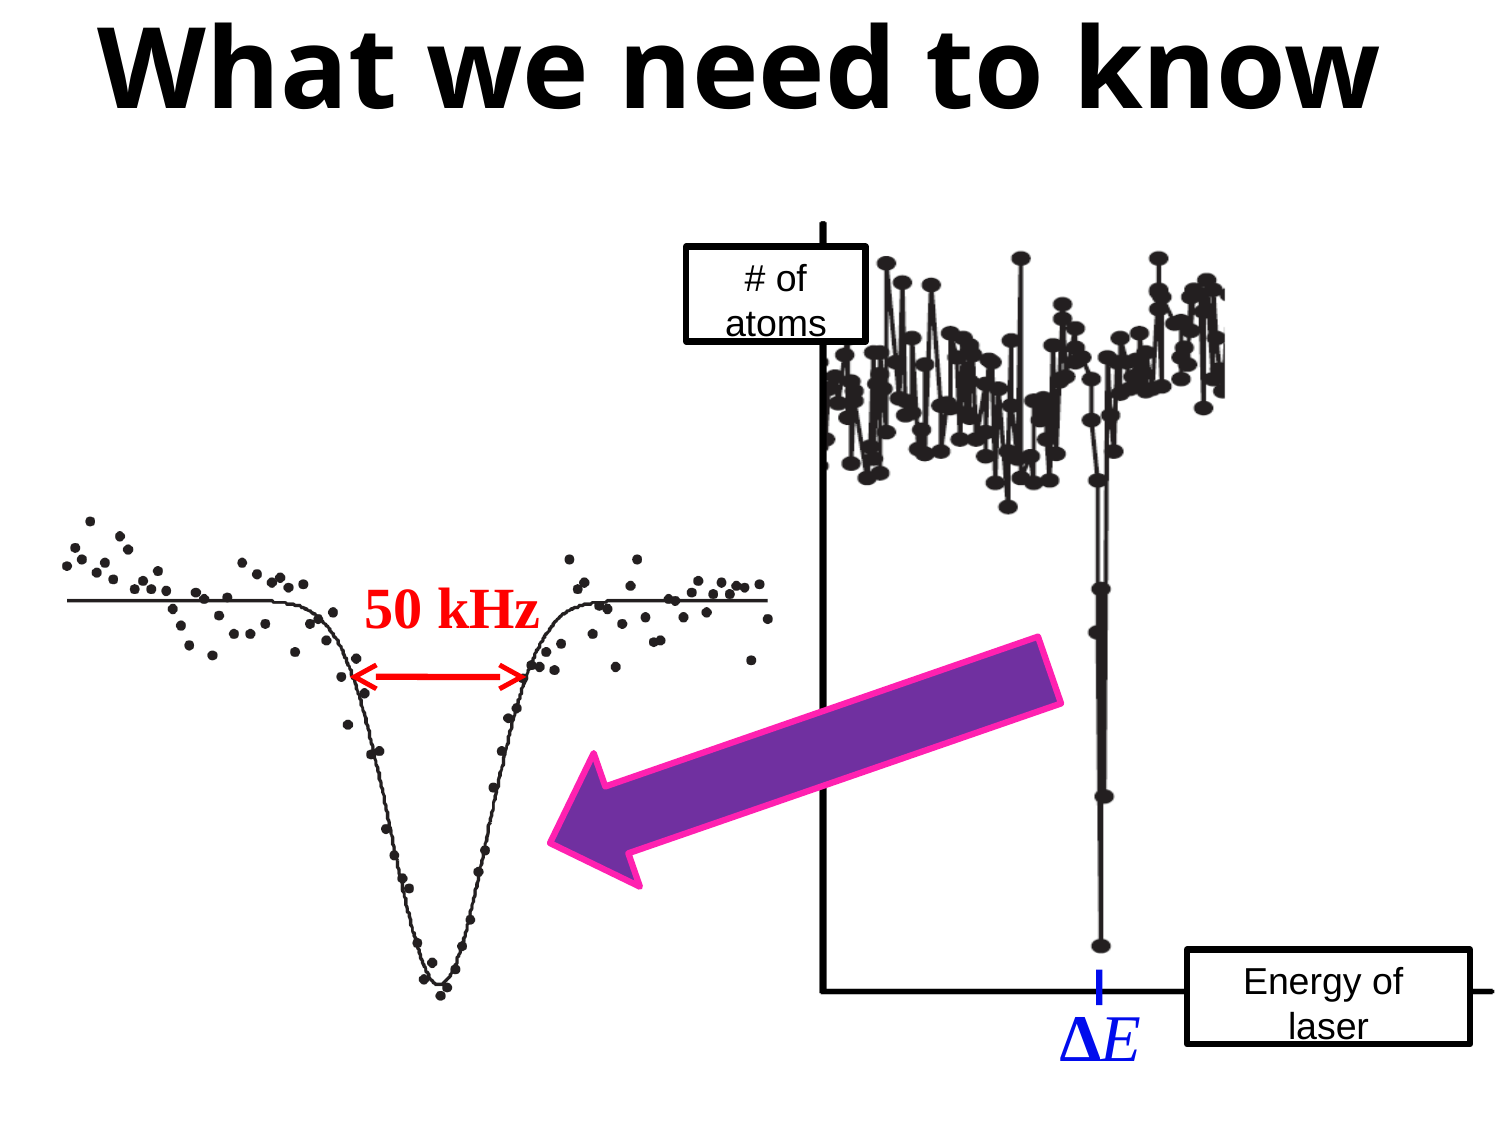

What we need to know
# of
atoms
50 kHz
Energy of
laser
∆E